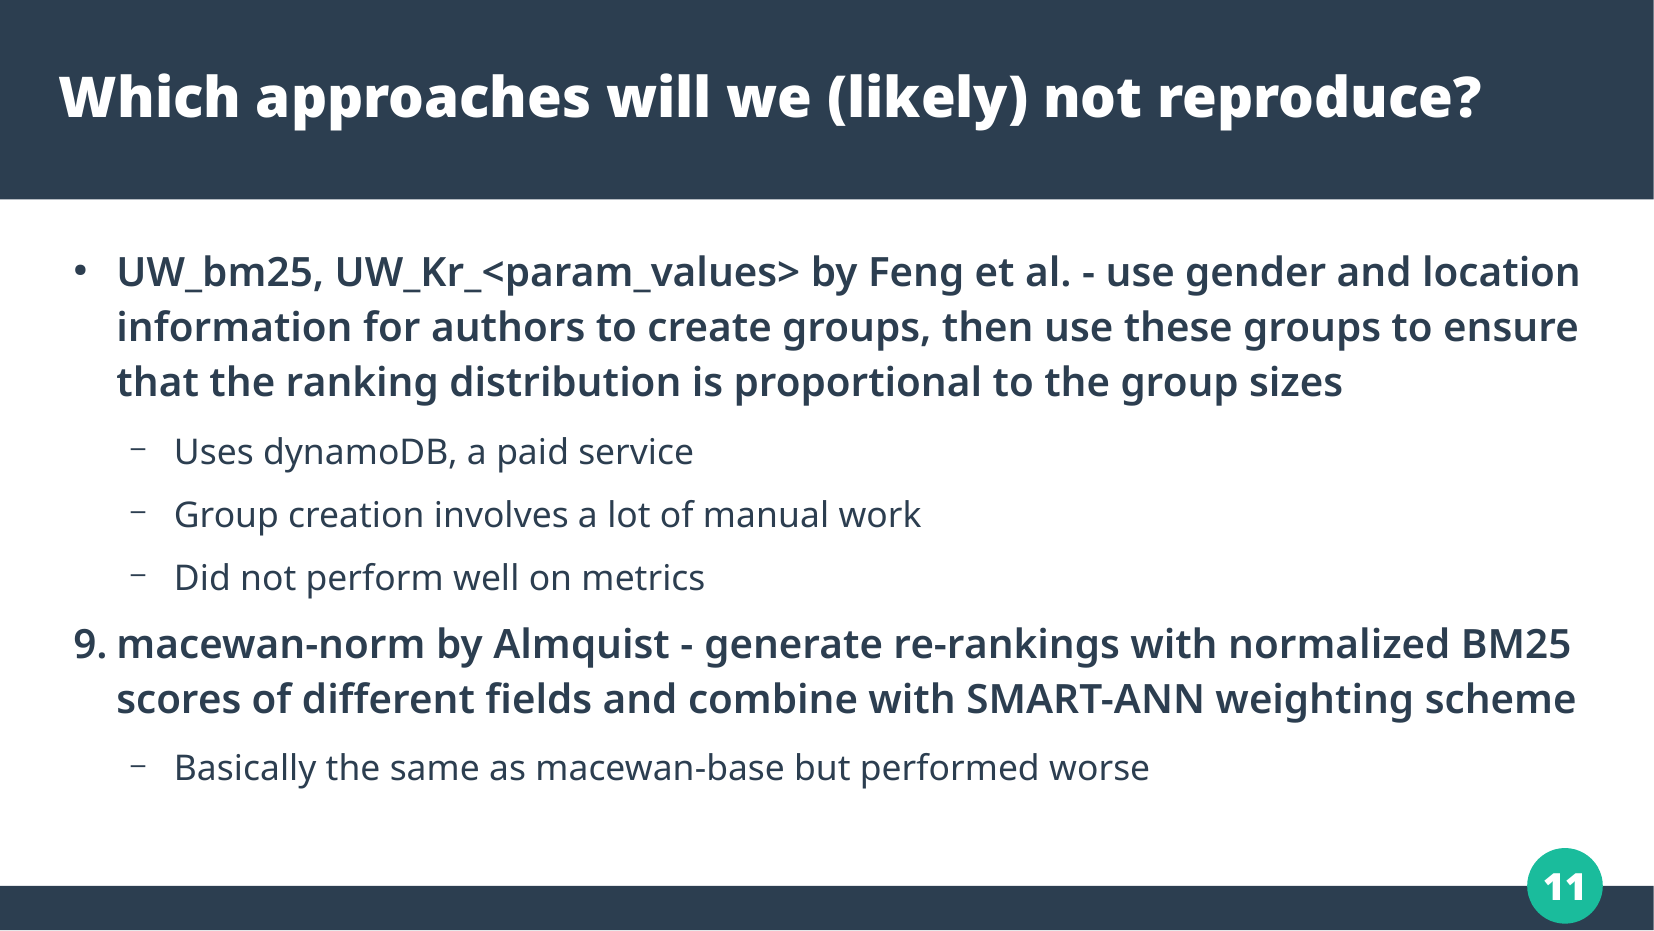

# Which approaches will we (likely) not reproduce?
UW_bm25, UW_Kr_<param_values> by Feng et al. - use gender and location information for authors to create groups, then use these groups to ensure that the ranking distribution is proportional to the group sizes
Uses dynamoDB, a paid service
Group creation involves a lot of manual work
Did not perform well on metrics
macewan-norm by Almquist - generate re-rankings with normalized BM25 scores of different fields and combine with SMART-ANN weighting scheme
Basically the same as macewan-base but performed worse